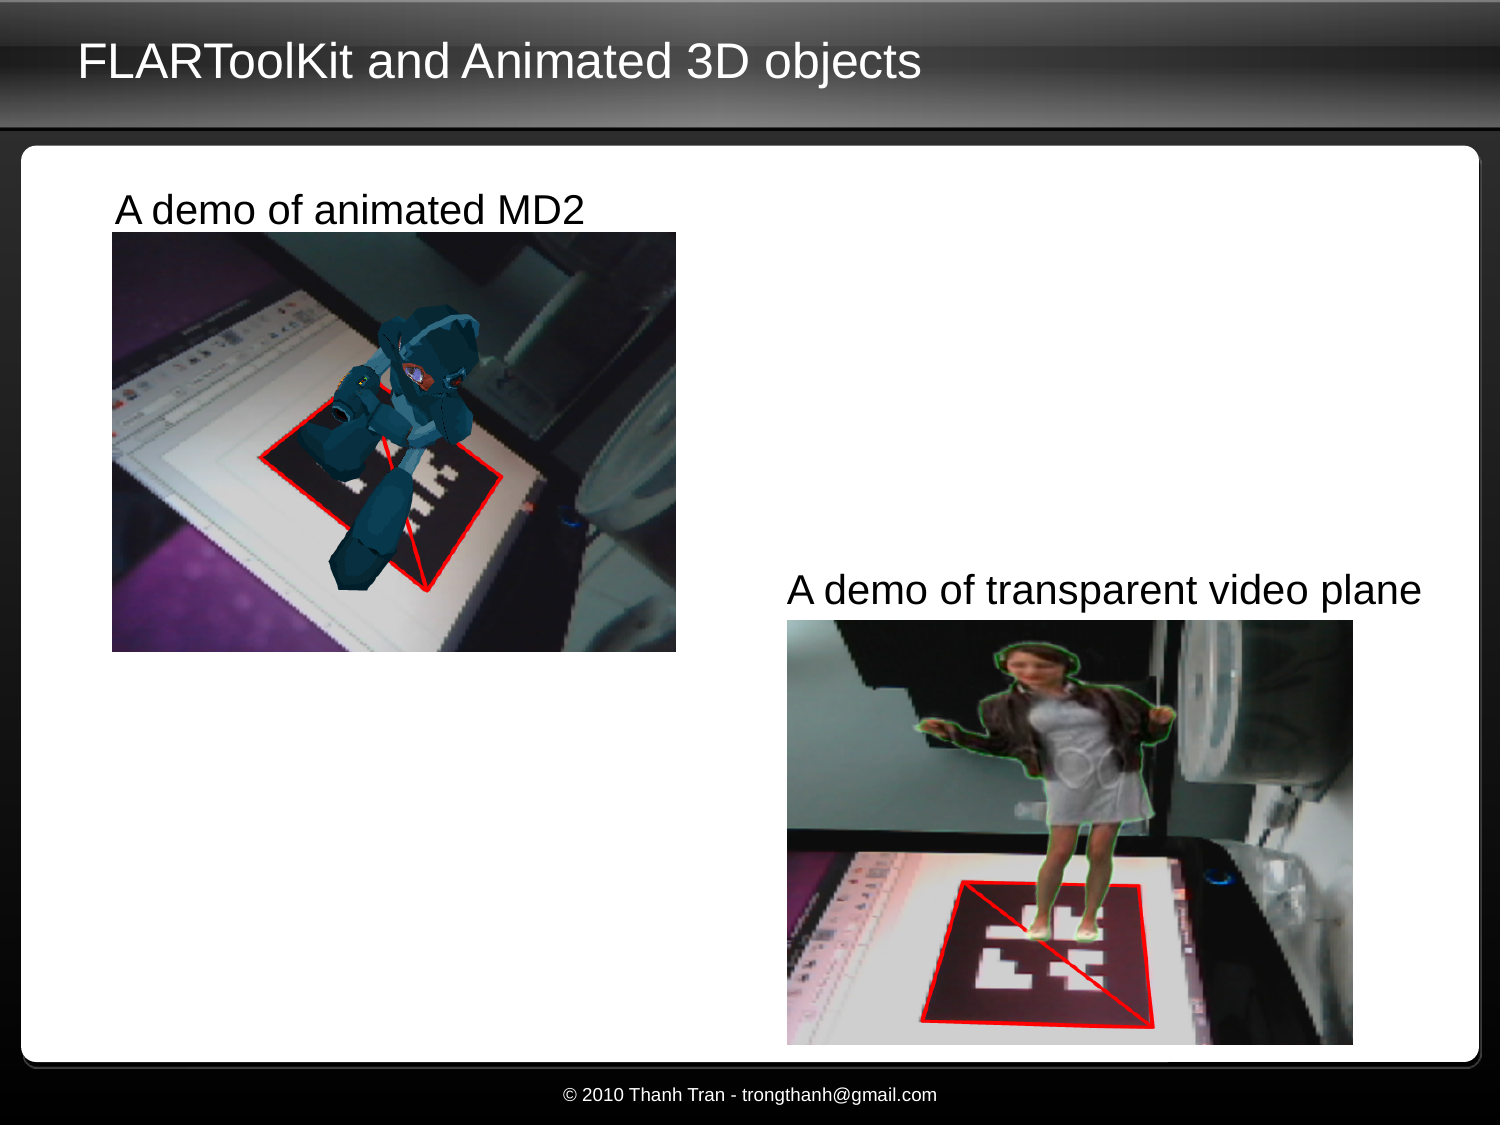

# FLARToolKit and Animated 3D objects
A demo of animated MD2
A demo of transparent video plane
© 2010 Thanh Tran - trongthanh@gmail.com